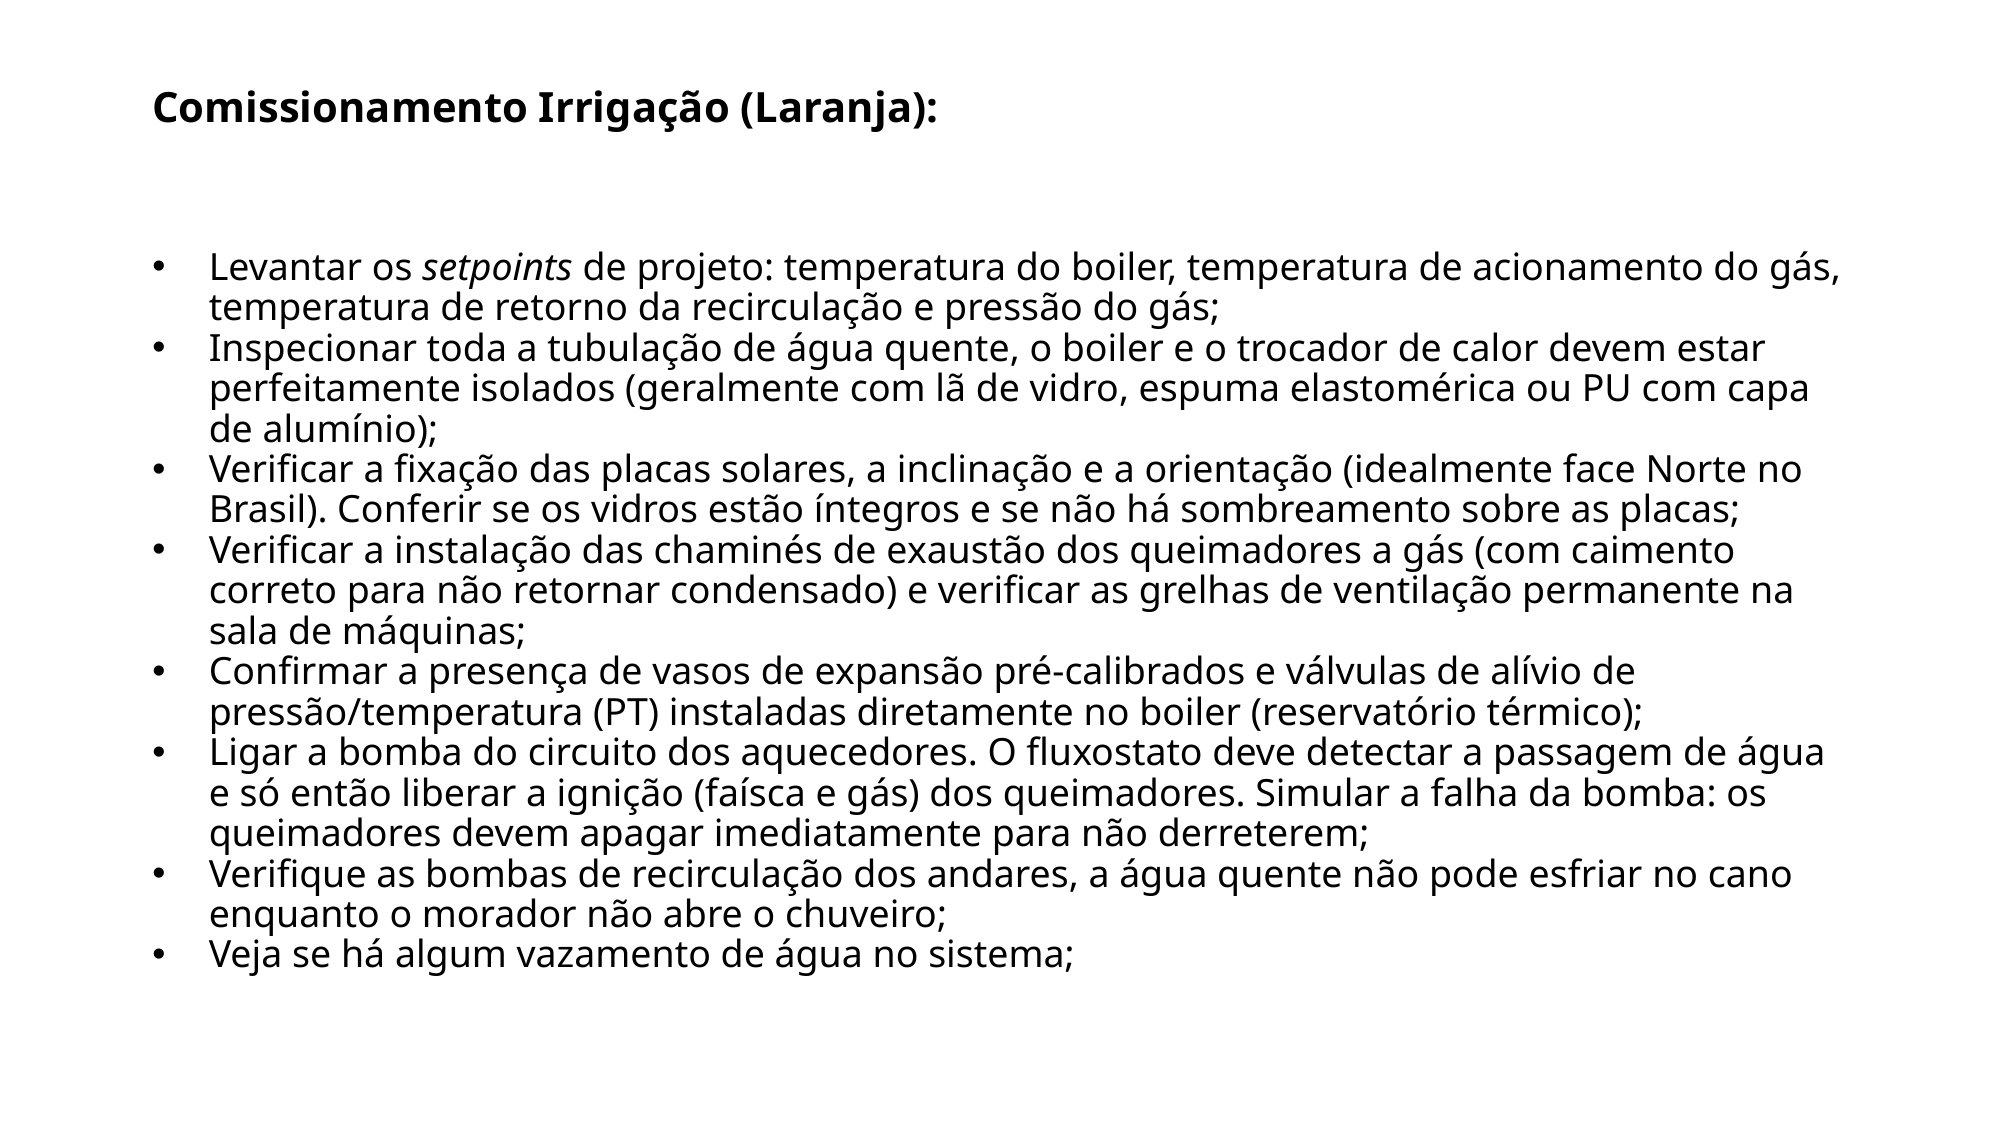

# Comissionamento Irrigação (Laranja):
Levantar os setpoints de projeto: temperatura do boiler, temperatura de acionamento do gás, temperatura de retorno da recirculação e pressão do gás;
Inspecionar toda a tubulação de água quente, o boiler e o trocador de calor devem estar perfeitamente isolados (geralmente com lã de vidro, espuma elastomérica ou PU com capa de alumínio);
Verificar a fixação das placas solares, a inclinação e a orientação (idealmente face Norte no Brasil). Conferir se os vidros estão íntegros e se não há sombreamento sobre as placas;
Verificar a instalação das chaminés de exaustão dos queimadores a gás (com caimento correto para não retornar condensado) e verificar as grelhas de ventilação permanente na sala de máquinas;
Confirmar a presença de vasos de expansão pré-calibrados e válvulas de alívio de pressão/temperatura (PT) instaladas diretamente no boiler (reservatório térmico);
Ligar a bomba do circuito dos aquecedores. O fluxostato deve detectar a passagem de água e só então liberar a ignição (faísca e gás) dos queimadores. Simular a falha da bomba: os queimadores devem apagar imediatamente para não derreterem;
Verifique as bombas de recirculação dos andares, a água quente não pode esfriar no cano enquanto o morador não abre o chuveiro;
Veja se há algum vazamento de água no sistema;